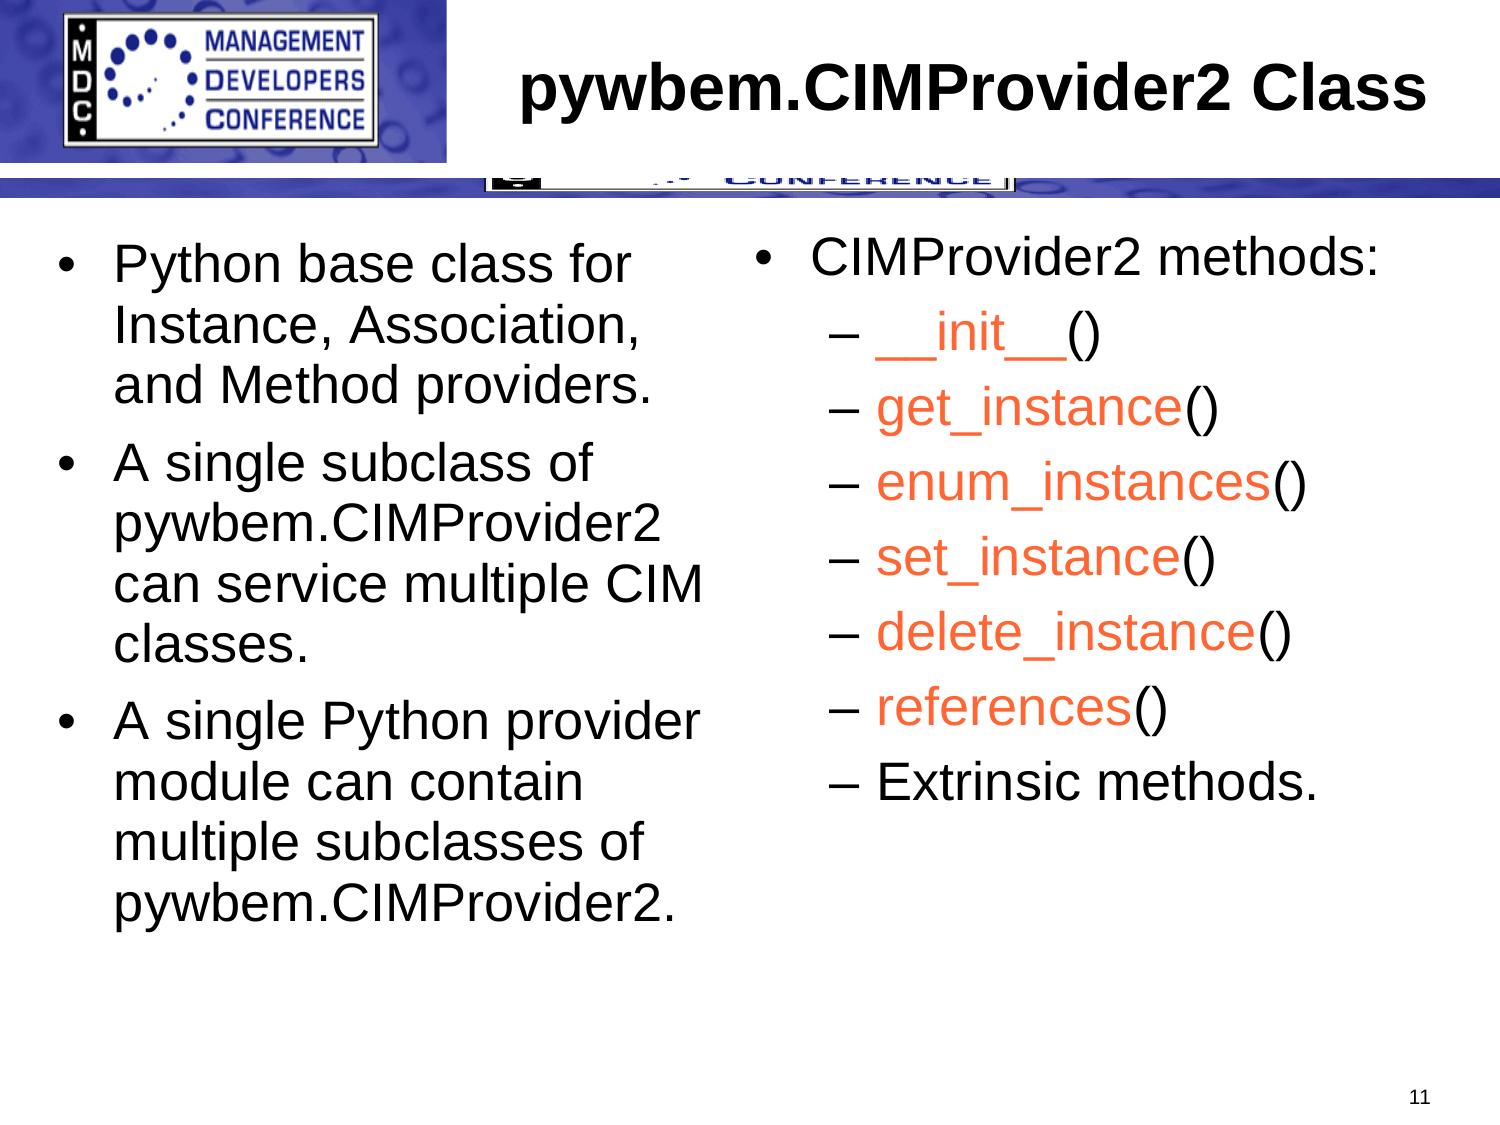

# pywbem.CIMProvider2 Class
Python base class for Instance, Association, and Method providers.
A single subclass of pywbem.CIMProvider2 can service multiple CIM classes.
A single Python provider module can contain multiple subclasses of pywbem.CIMProvider2.
CIMProvider2 methods:
__init__()
get_instance()
enum_instances()
set_instance()
delete_instance()
references()
Extrinsic methods.